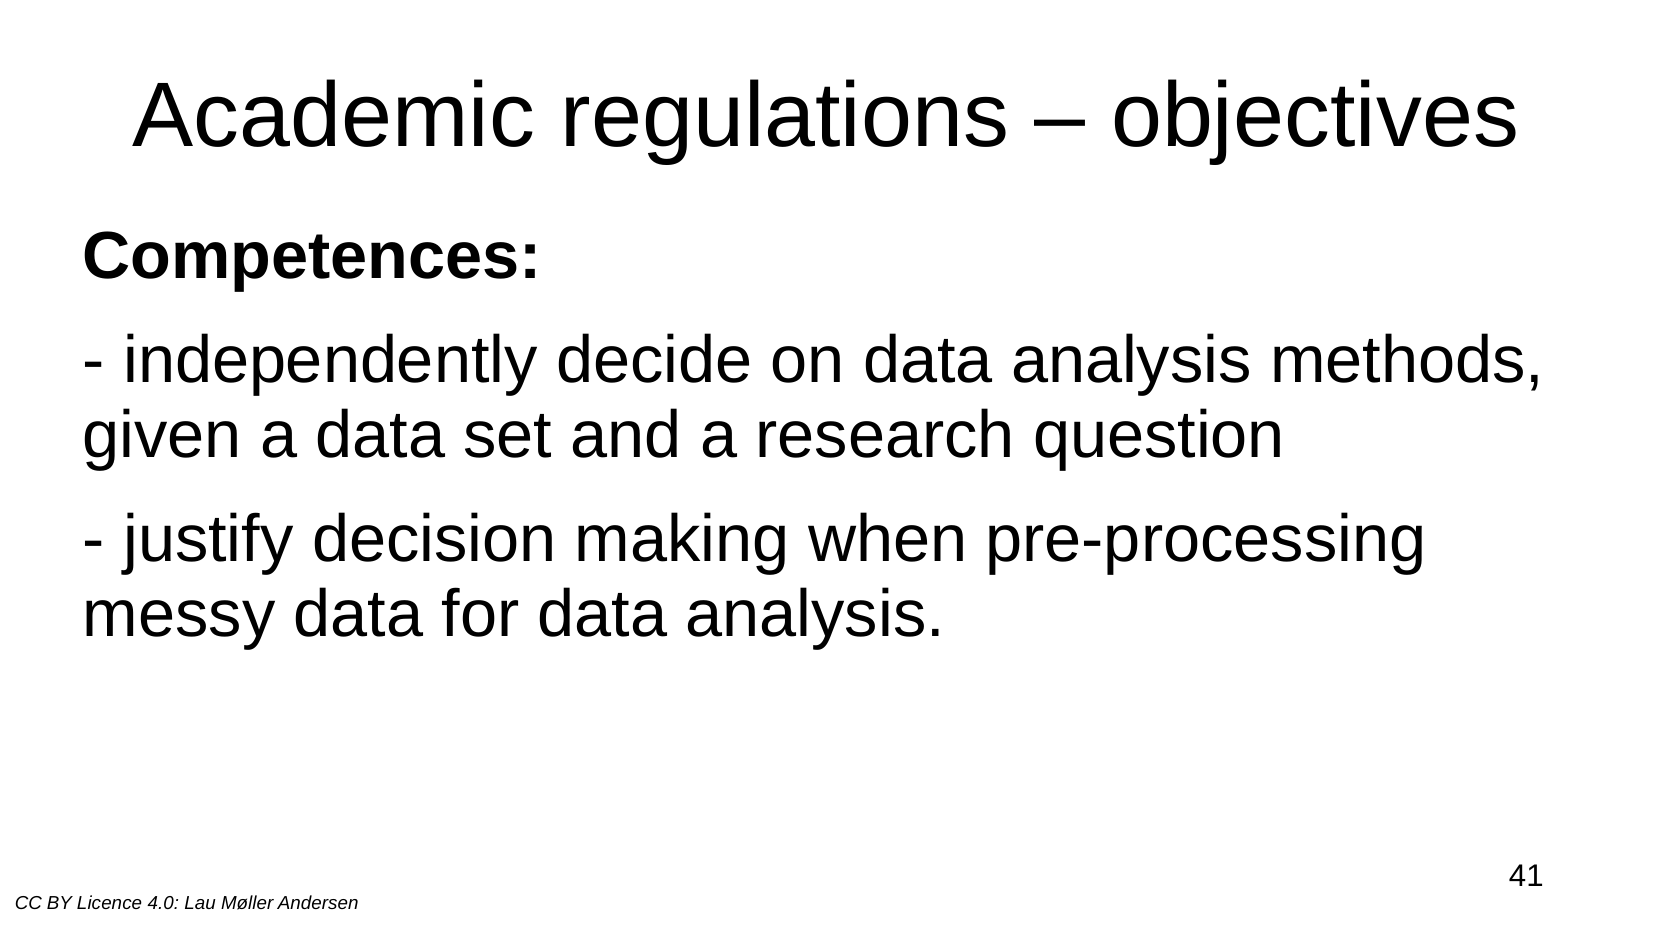

# Academic regulations – objectives
Competences:
- independently decide on data analysis methods, given a data set and a research question
- justify decision making when pre-processing messy data for data analysis.
CC BY Licence 4.0: Lau Møller Andersen